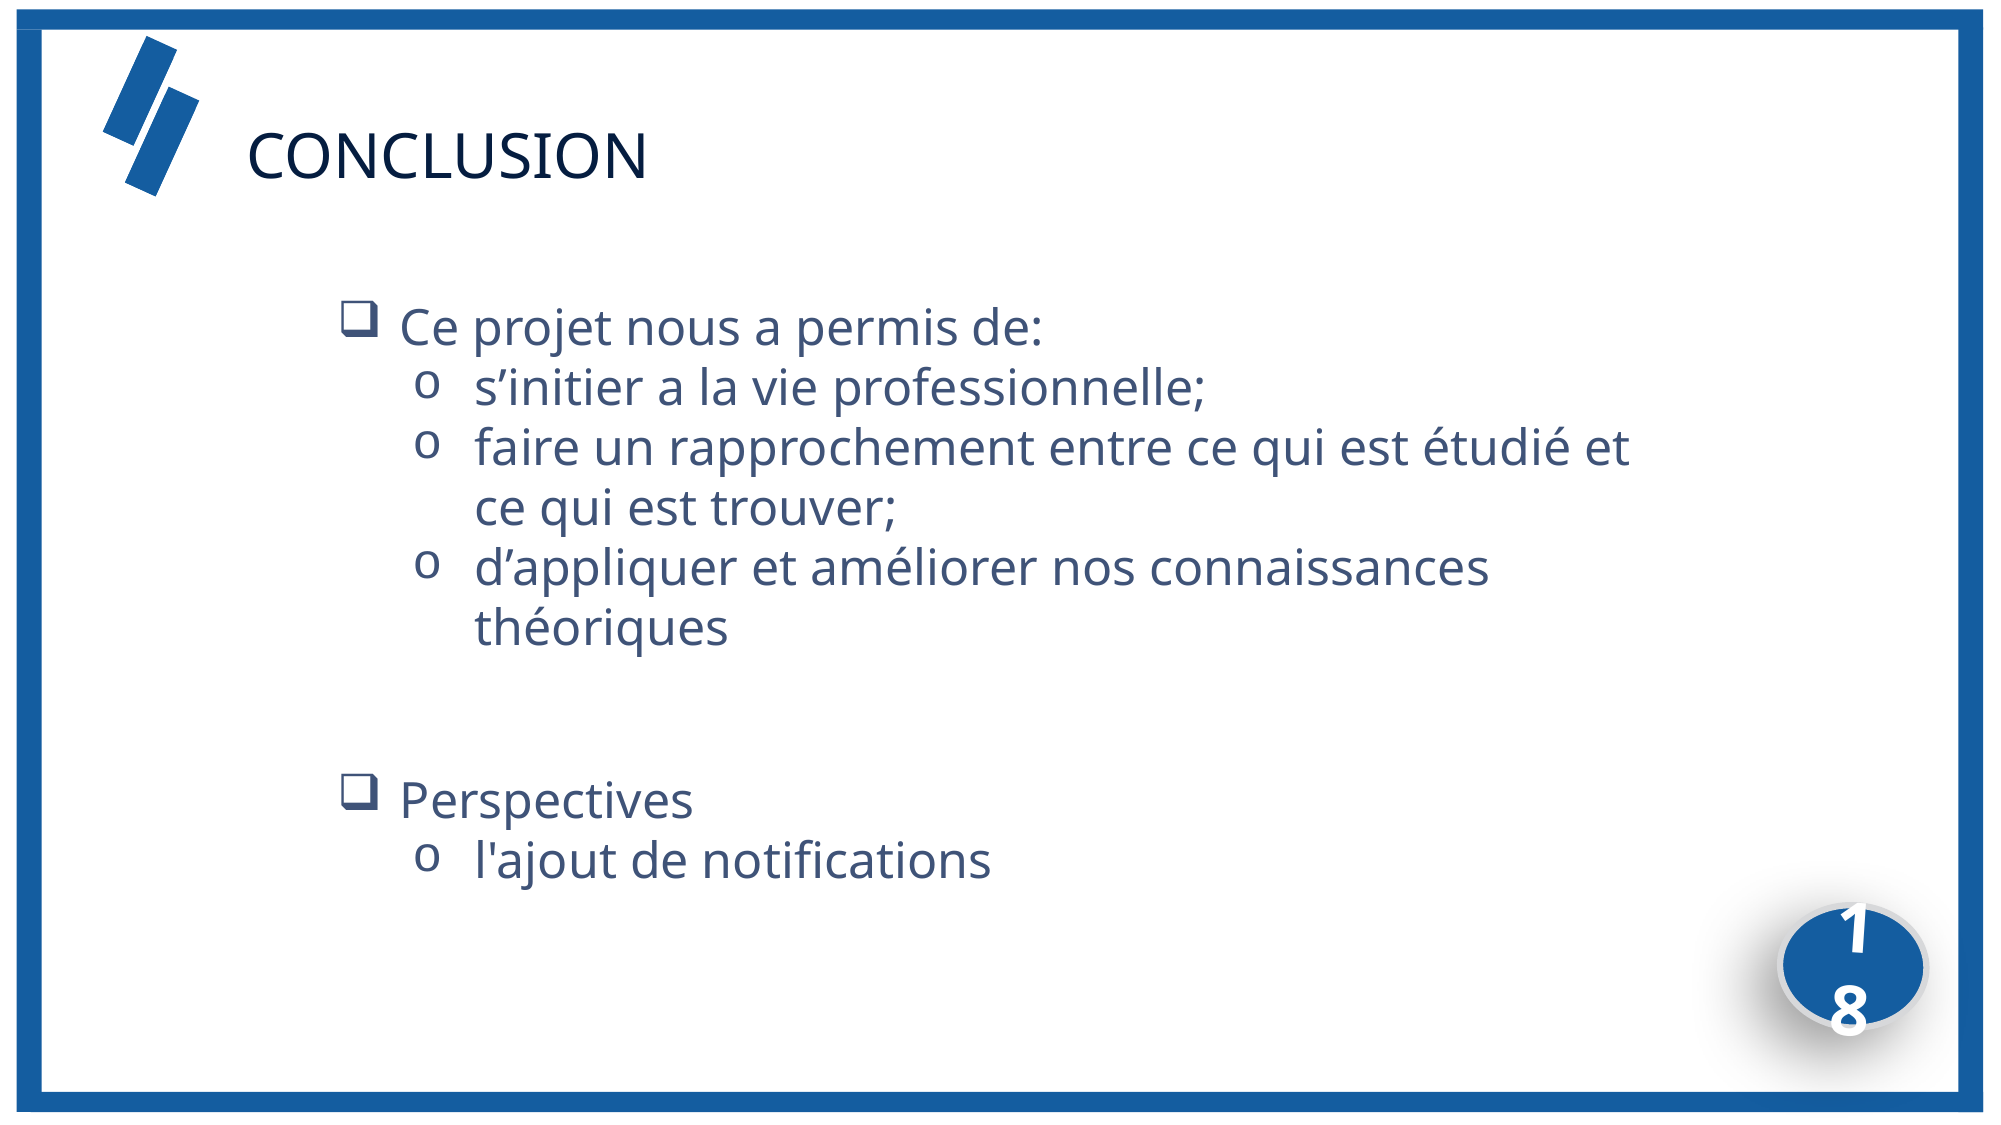

CONCLUSION
Ce projet nous a permis de:
s’initier a la vie professionnelle;
faire un rapprochement entre ce qui est étudié et ce qui est trouver;
d’appliquer et améliorer nos connaissances théoriques
Perspectives
l'ajout de notifications
18